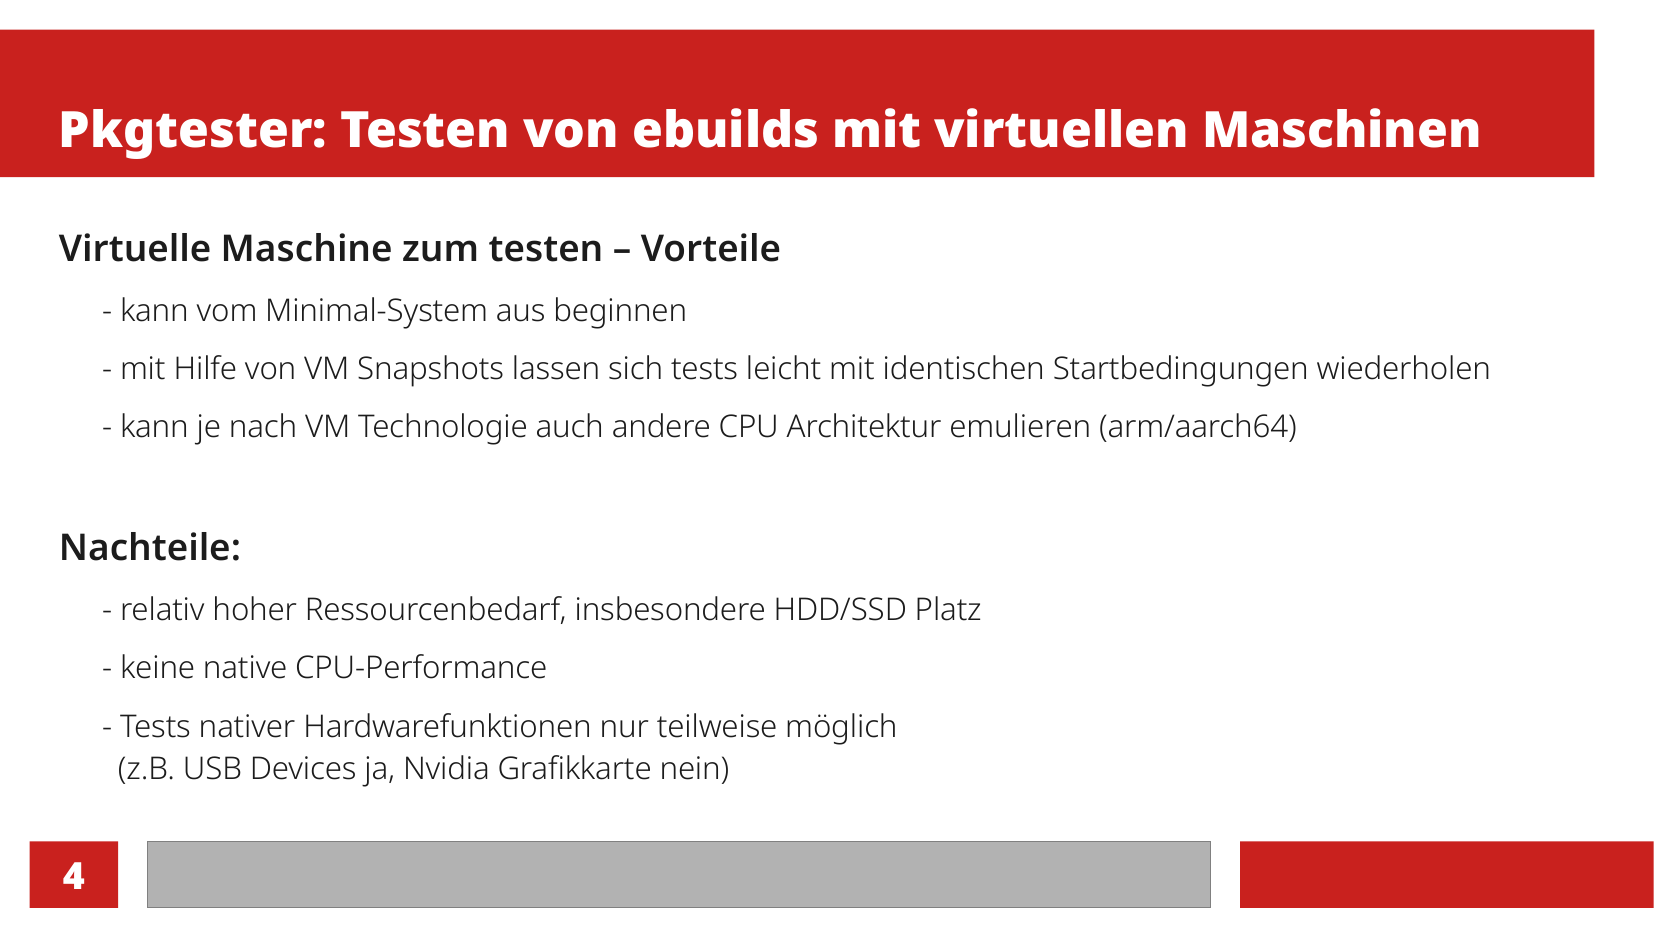

# Pkgtester: Testen von ebuilds mit virtuellen Maschinen
Virtuelle Maschine zum testen – Vorteile
- kann vom Minimal-System aus beginnen
- mit Hilfe von VM Snapshots lassen sich tests leicht mit identischen Startbedingungen wiederholen
- kann je nach VM Technologie auch andere CPU Architektur emulieren (arm/aarch64)
Nachteile:
- relativ hoher Ressourcenbedarf, insbesondere HDD/SSD Platz
- keine native CPU-Performance
- Tests nativer Hardwarefunktionen nur teilweise möglich
 (z.B. USB Devices ja, Nvidia Grafikkarte nein)
4